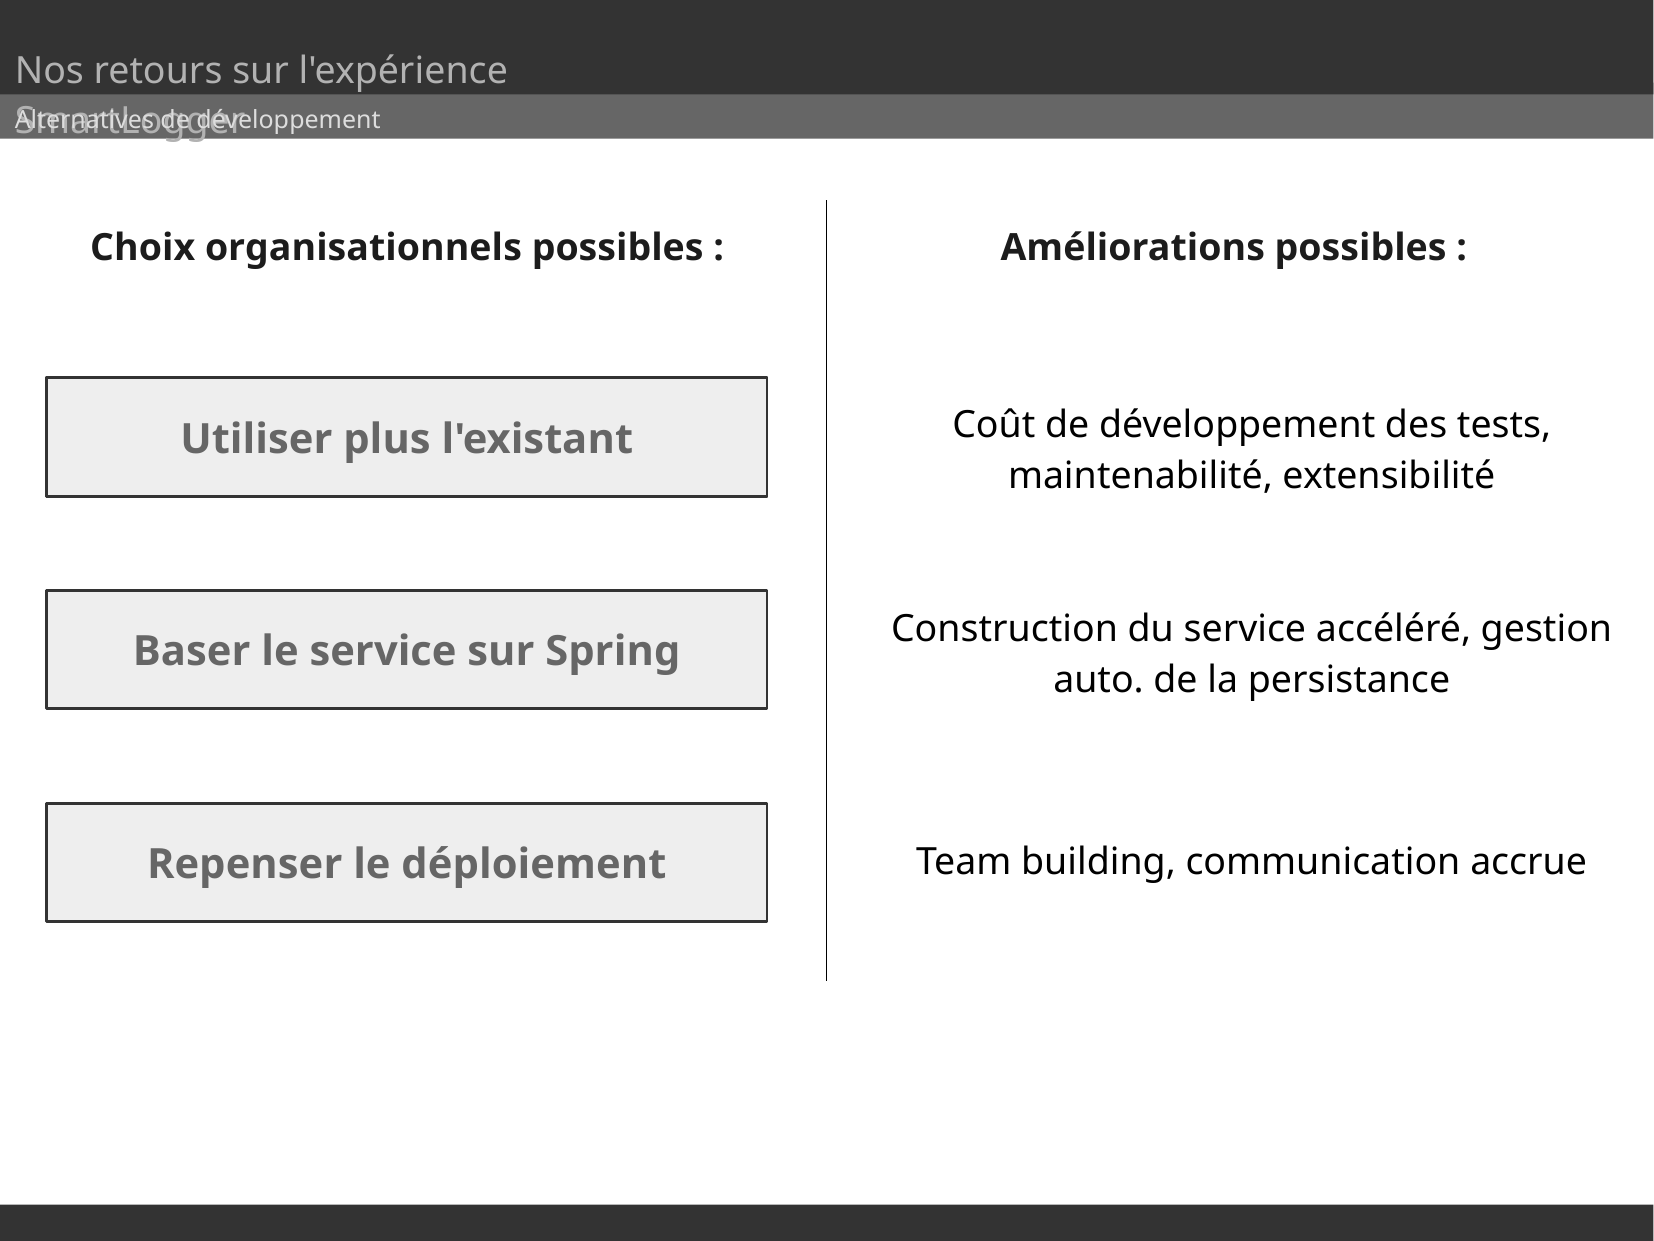

Nos retours sur l'expérience SmartLogger
Alternatives de développement
Choix organisationnels possibles :
Améliorations possibles :
Opter pour du TDD
Utiliser plus l'existant
Coût de développement des tests,
maintenabilité, extensibilité
Baser le service sur Spring
Construction du service accéléré, gestion auto. de la persistance
Repenser le déploiement
Team building, communication accrue